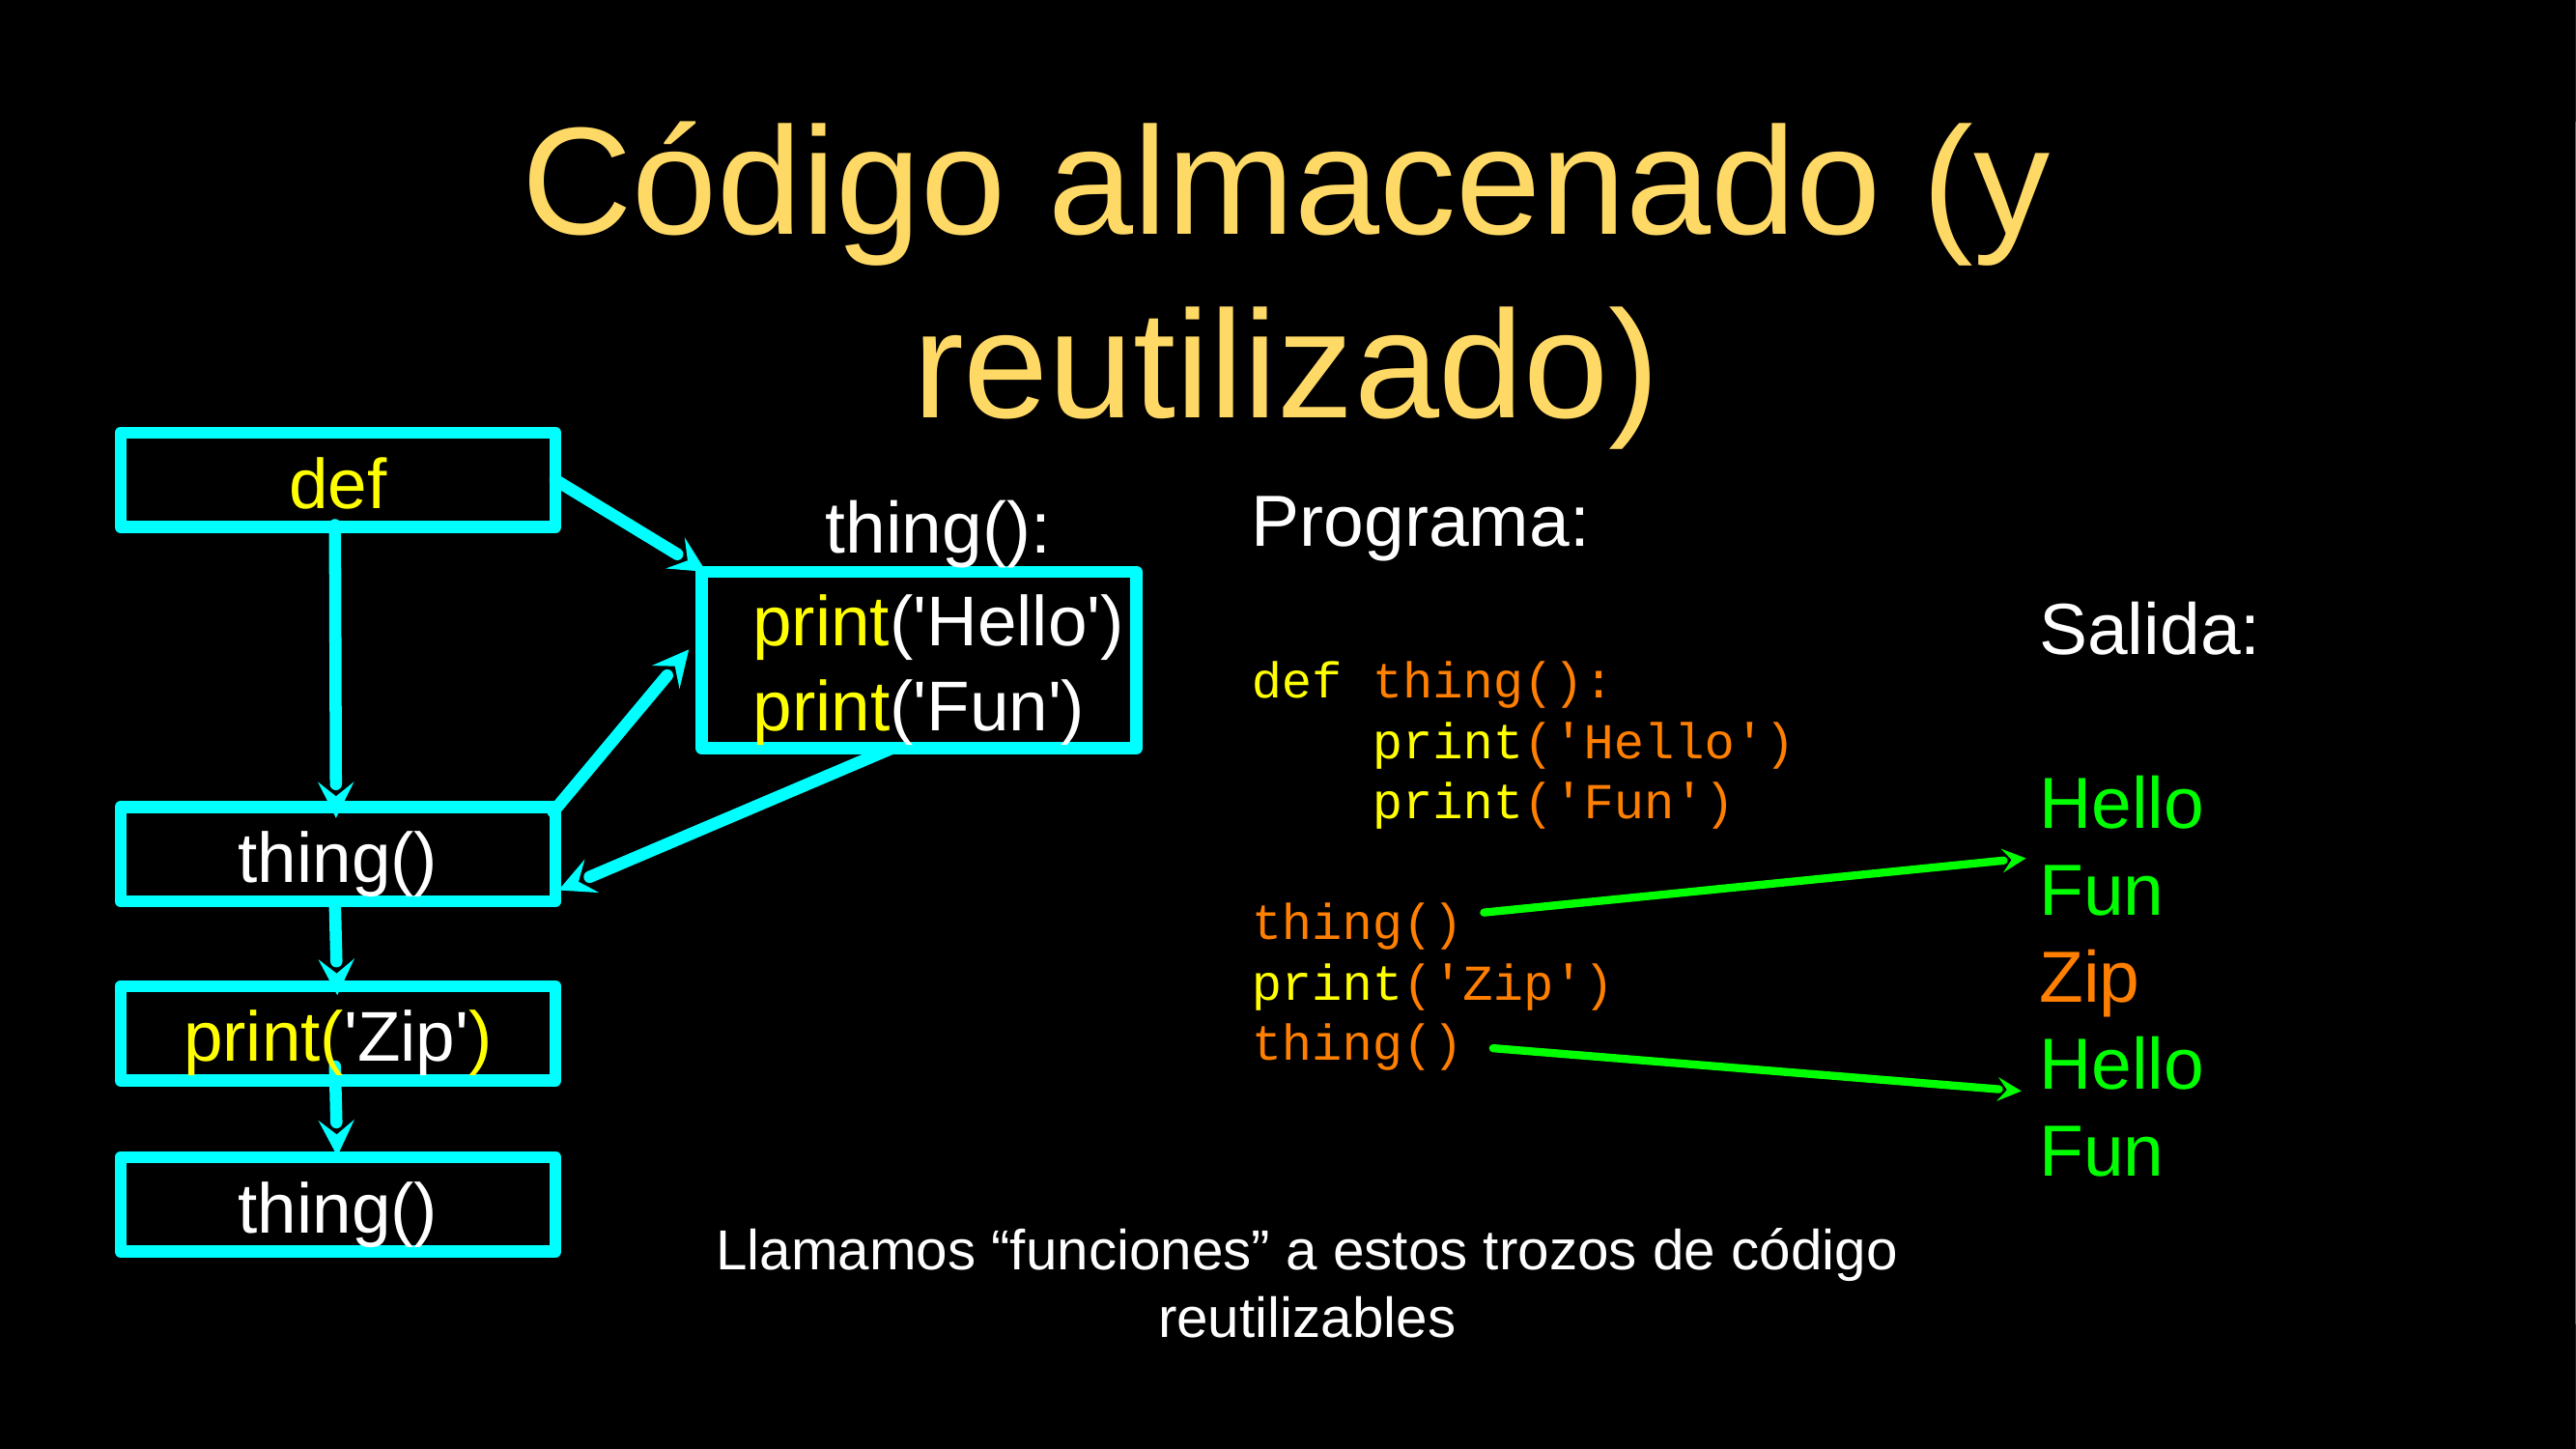

# Código almacenado (y reutilizado)
def
Programa:
def thing():
 print('Hello')
 print('Fun')
thing()
print('Zip')
thing()
thing():
 print('Hello')
print('Fun')
Salida:
Hello
Fun
Zip
Hello
Fun
thing()
print('Zip')
thing()
Llamamos “funciones” a estos trozos de código reutilizables